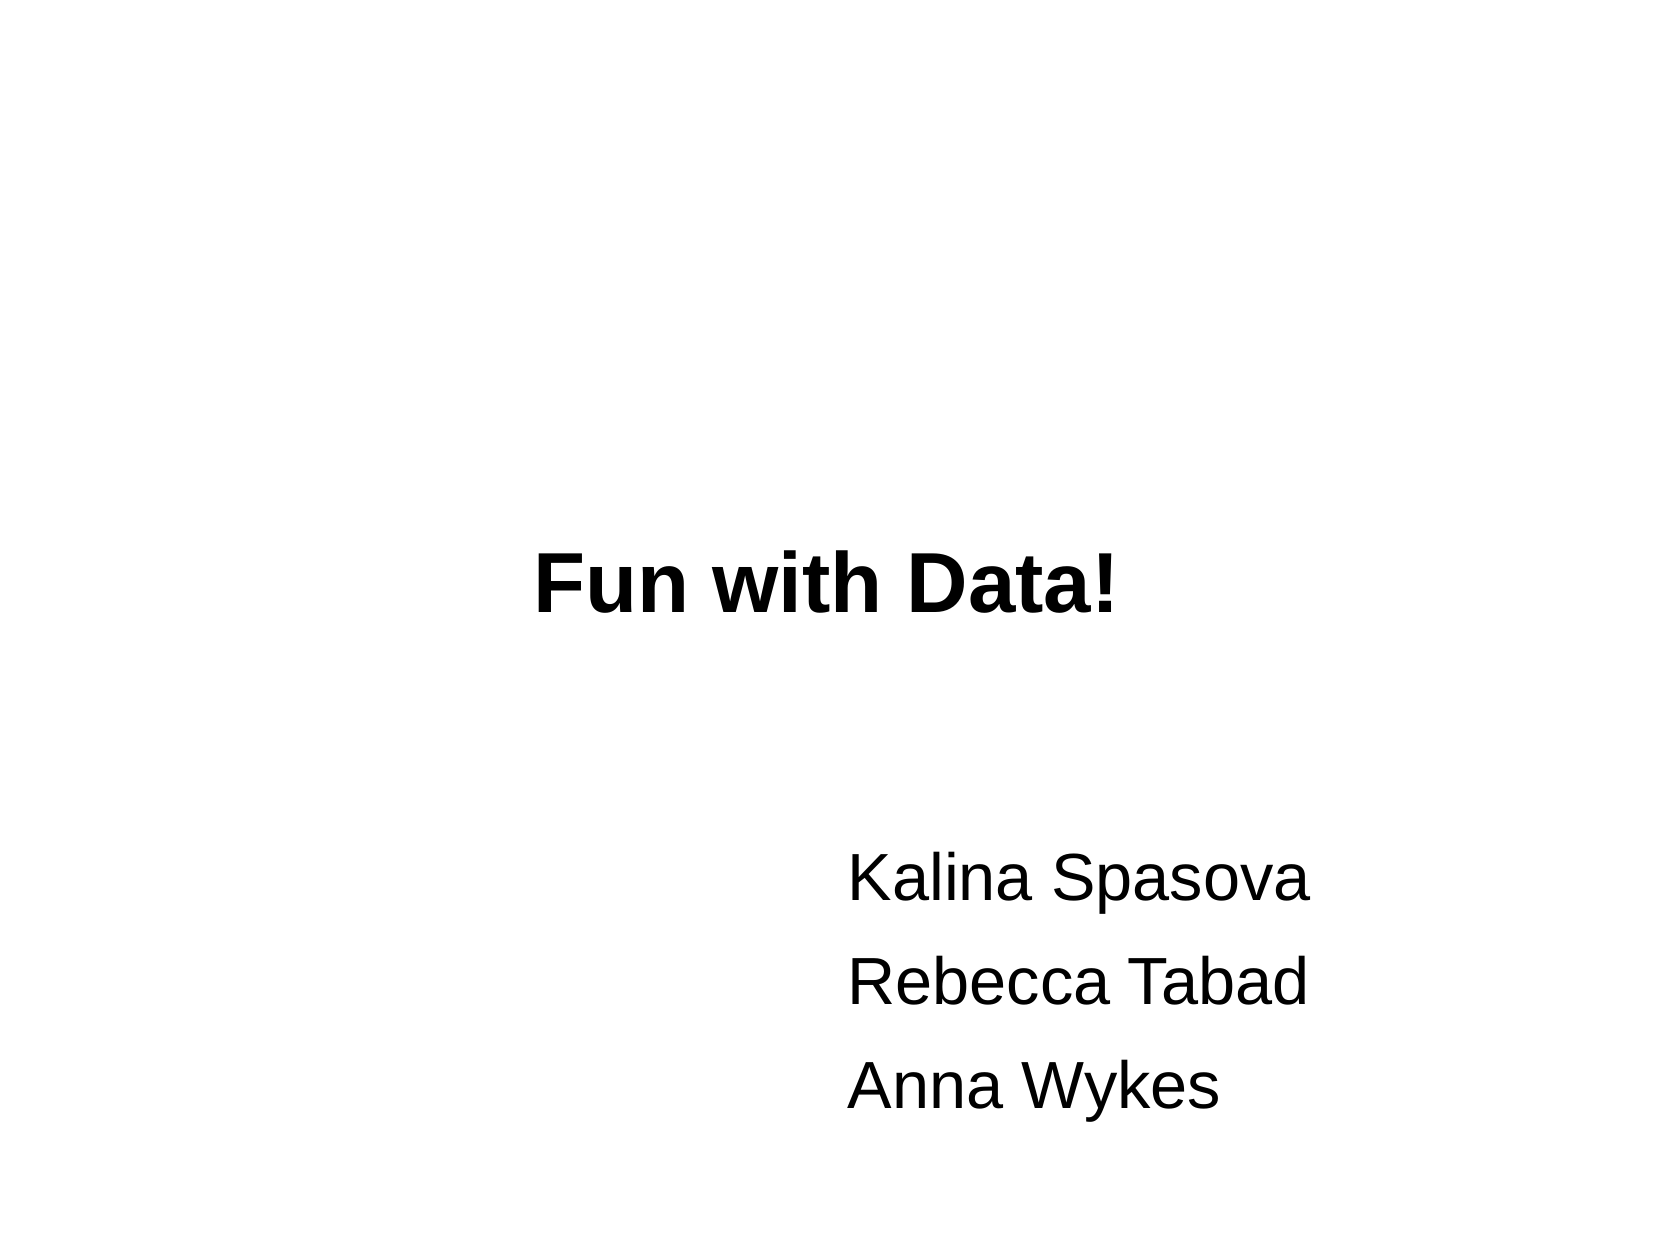

# Fun with Data!
Kalina Spasova
Rebecca Tabad
Anna Wykes